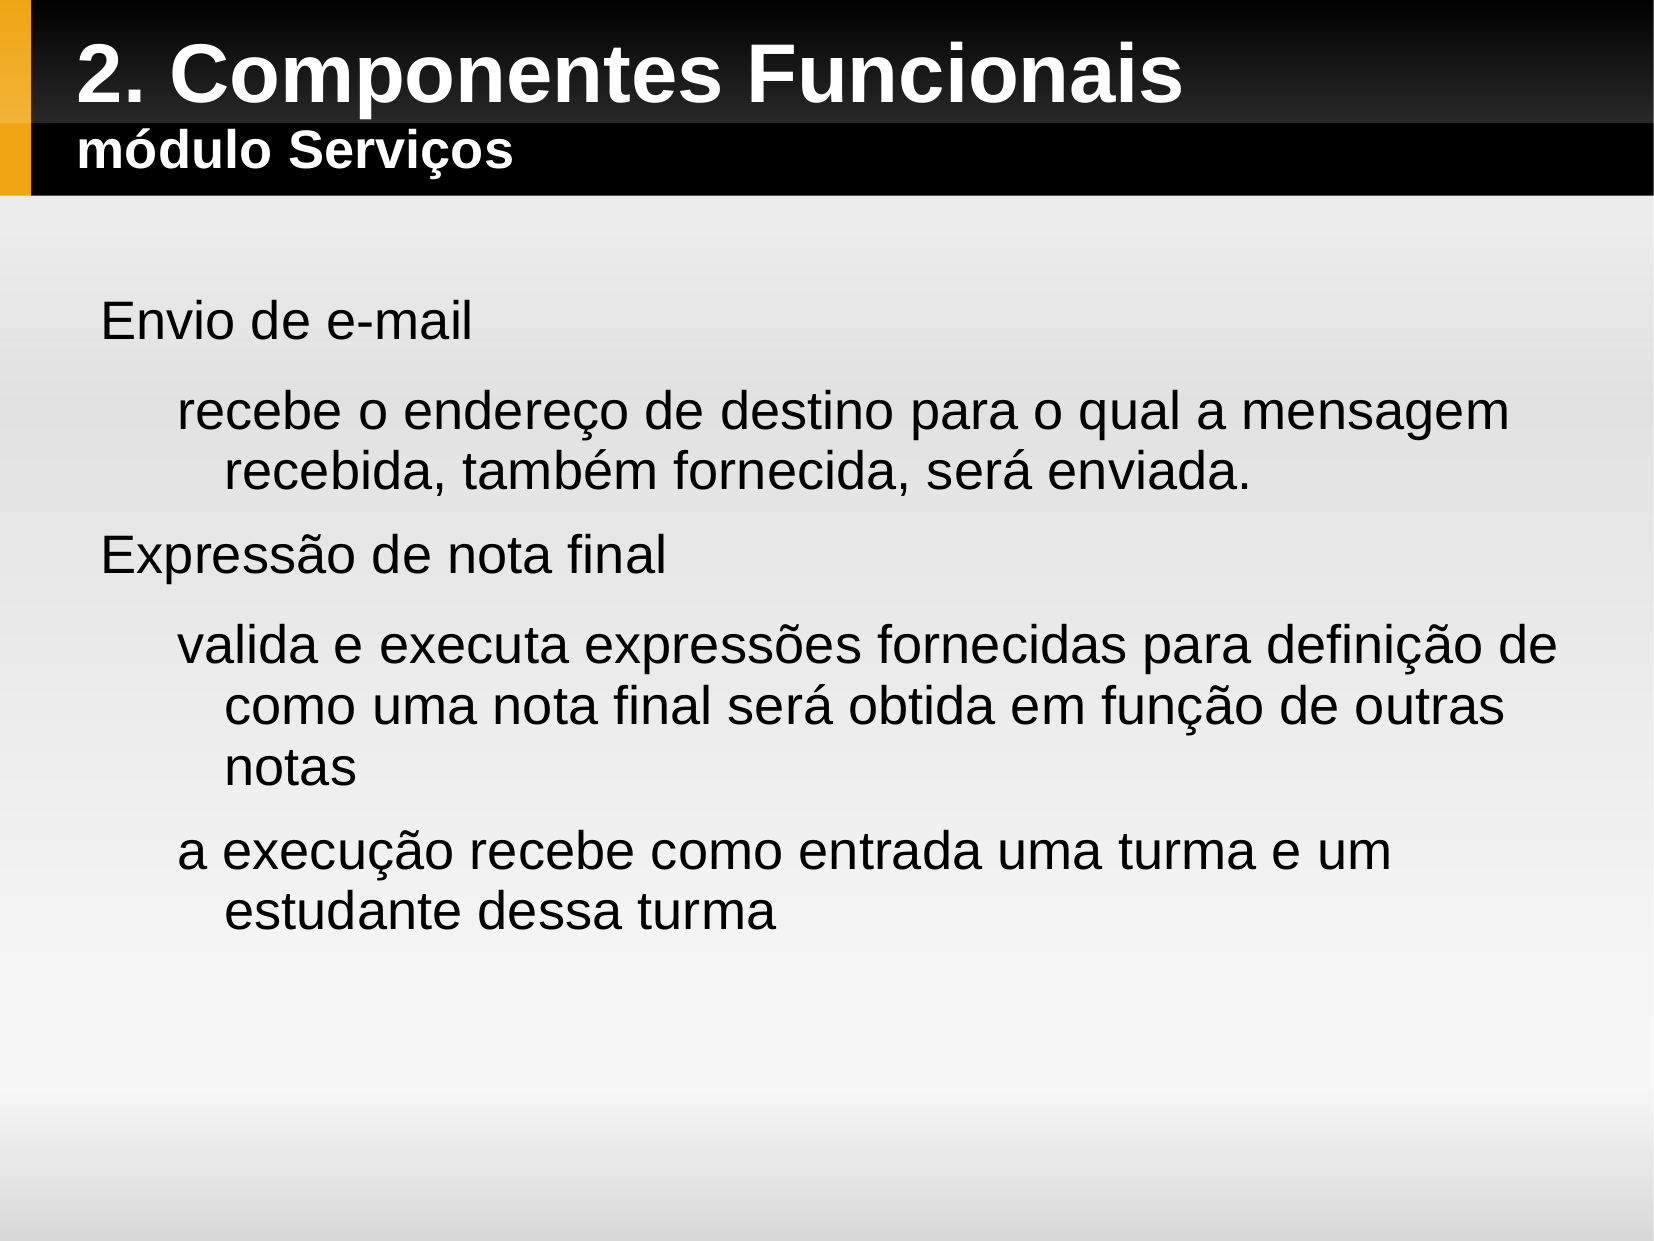

2. Componentes Funcionais
módulo Serviços
# Envio de e-mail
recebe o endereço de destino para o qual a mensagem recebida, também fornecida, será enviada.
Expressão de nota final
valida e executa expressões fornecidas para definição de como uma nota final será obtida em função de outras notas
a execução recebe como entrada uma turma e um estudante dessa turma